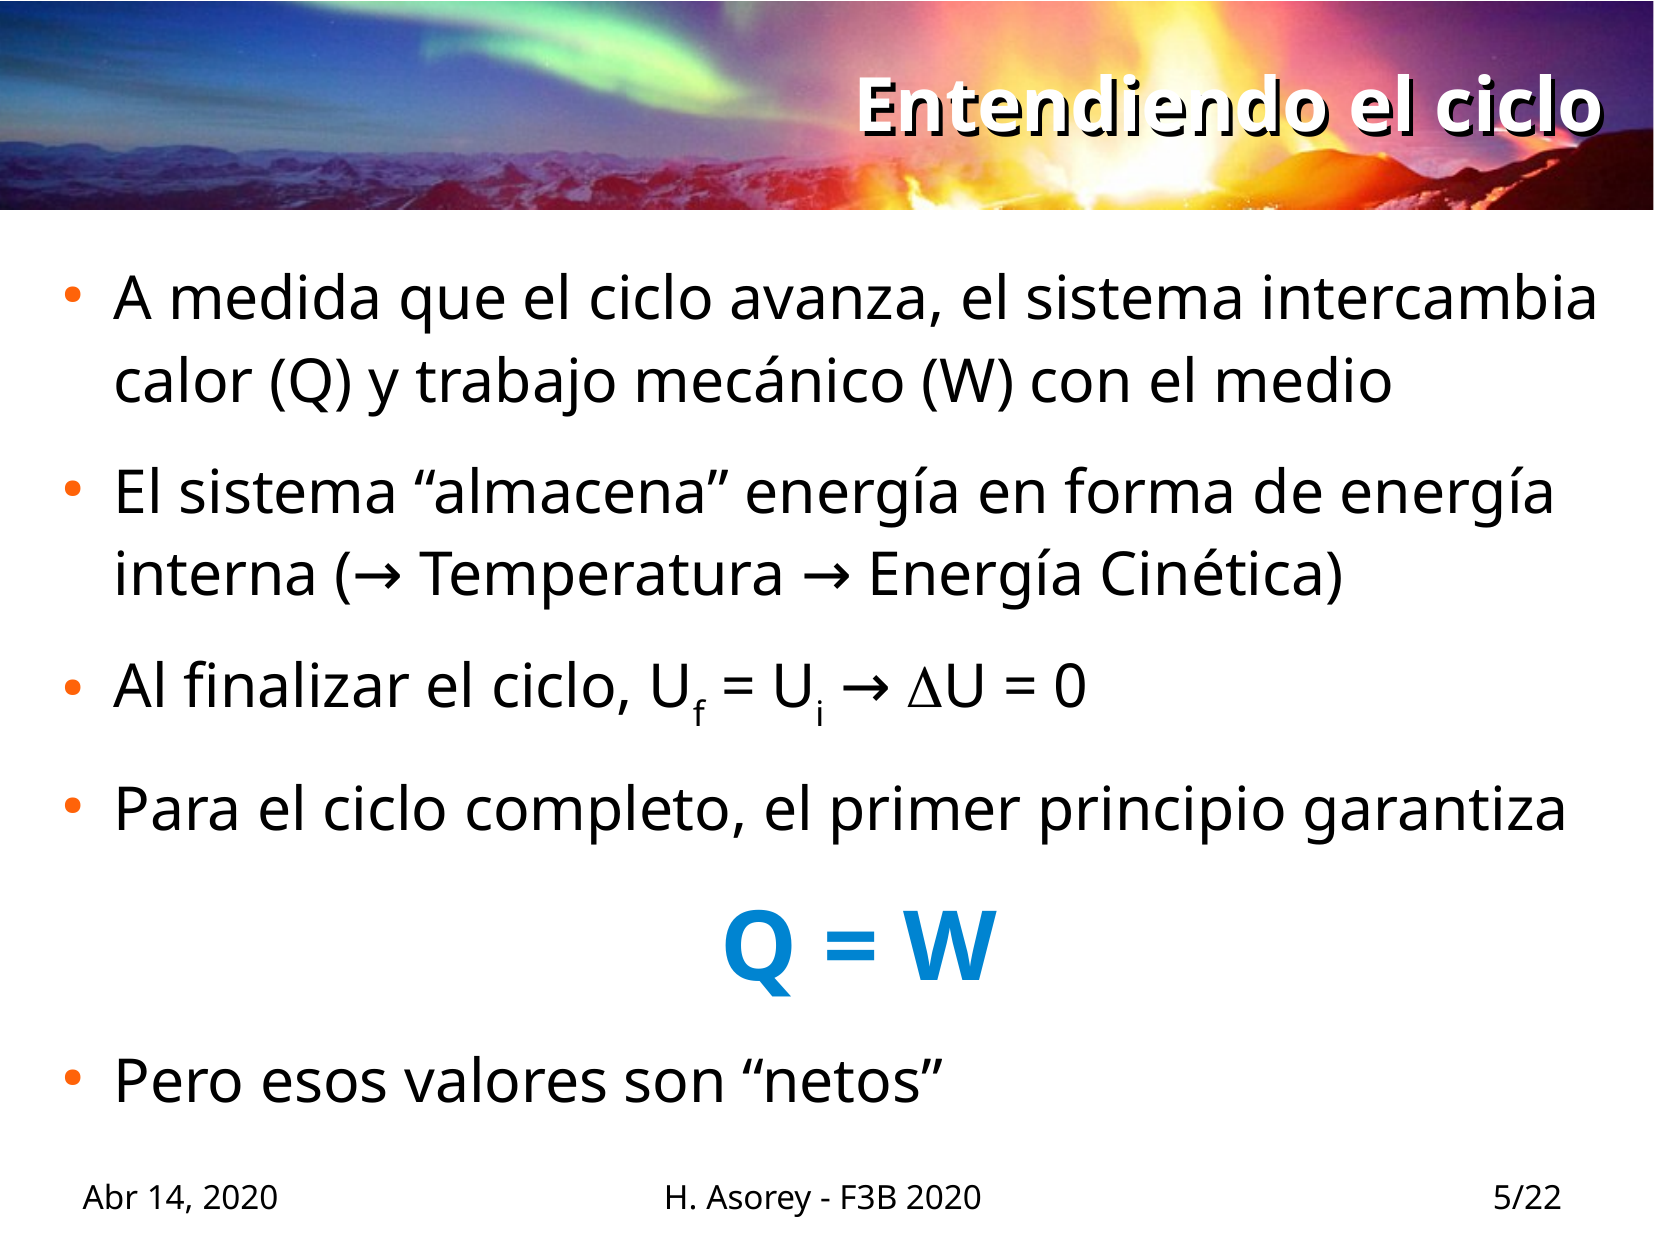

# Entendiendo el ciclo
A medida que el ciclo avanza, el sistema intercambia calor (Q) y trabajo mecánico (W) con el medio
El sistema “almacena” energía en forma de energía interna (→ Temperatura → Energía Cinética)
Al finalizar el ciclo, Uf = Ui → DU = 0
Para el ciclo completo, el primer principio garantiza
Q = W
Pero esos valores son “netos”
Abr 14, 2020
H. Asorey - F3B 2020
5